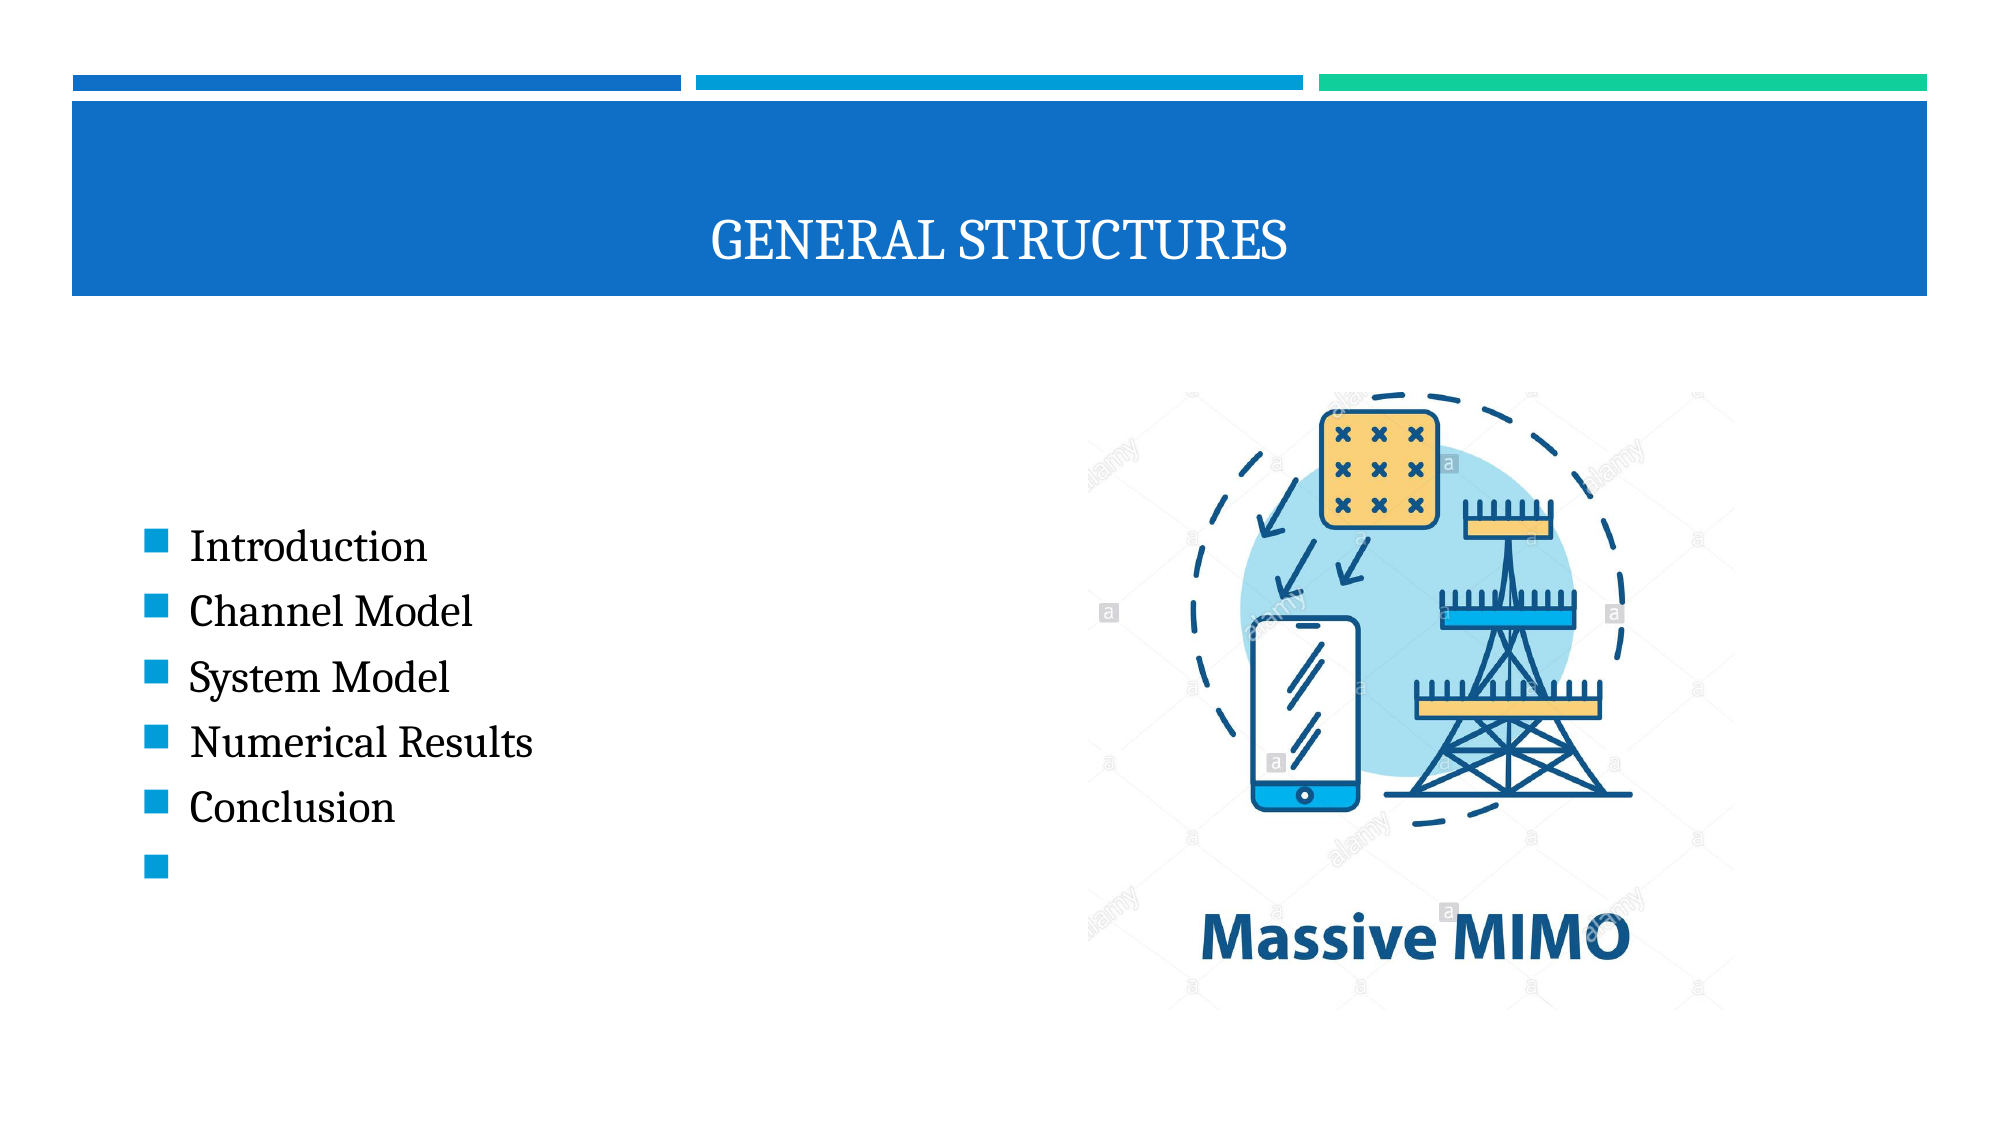

# GENERAL STRUCTURES
Introduction
Channel Model
System Model
Numerical Results
Conclusion